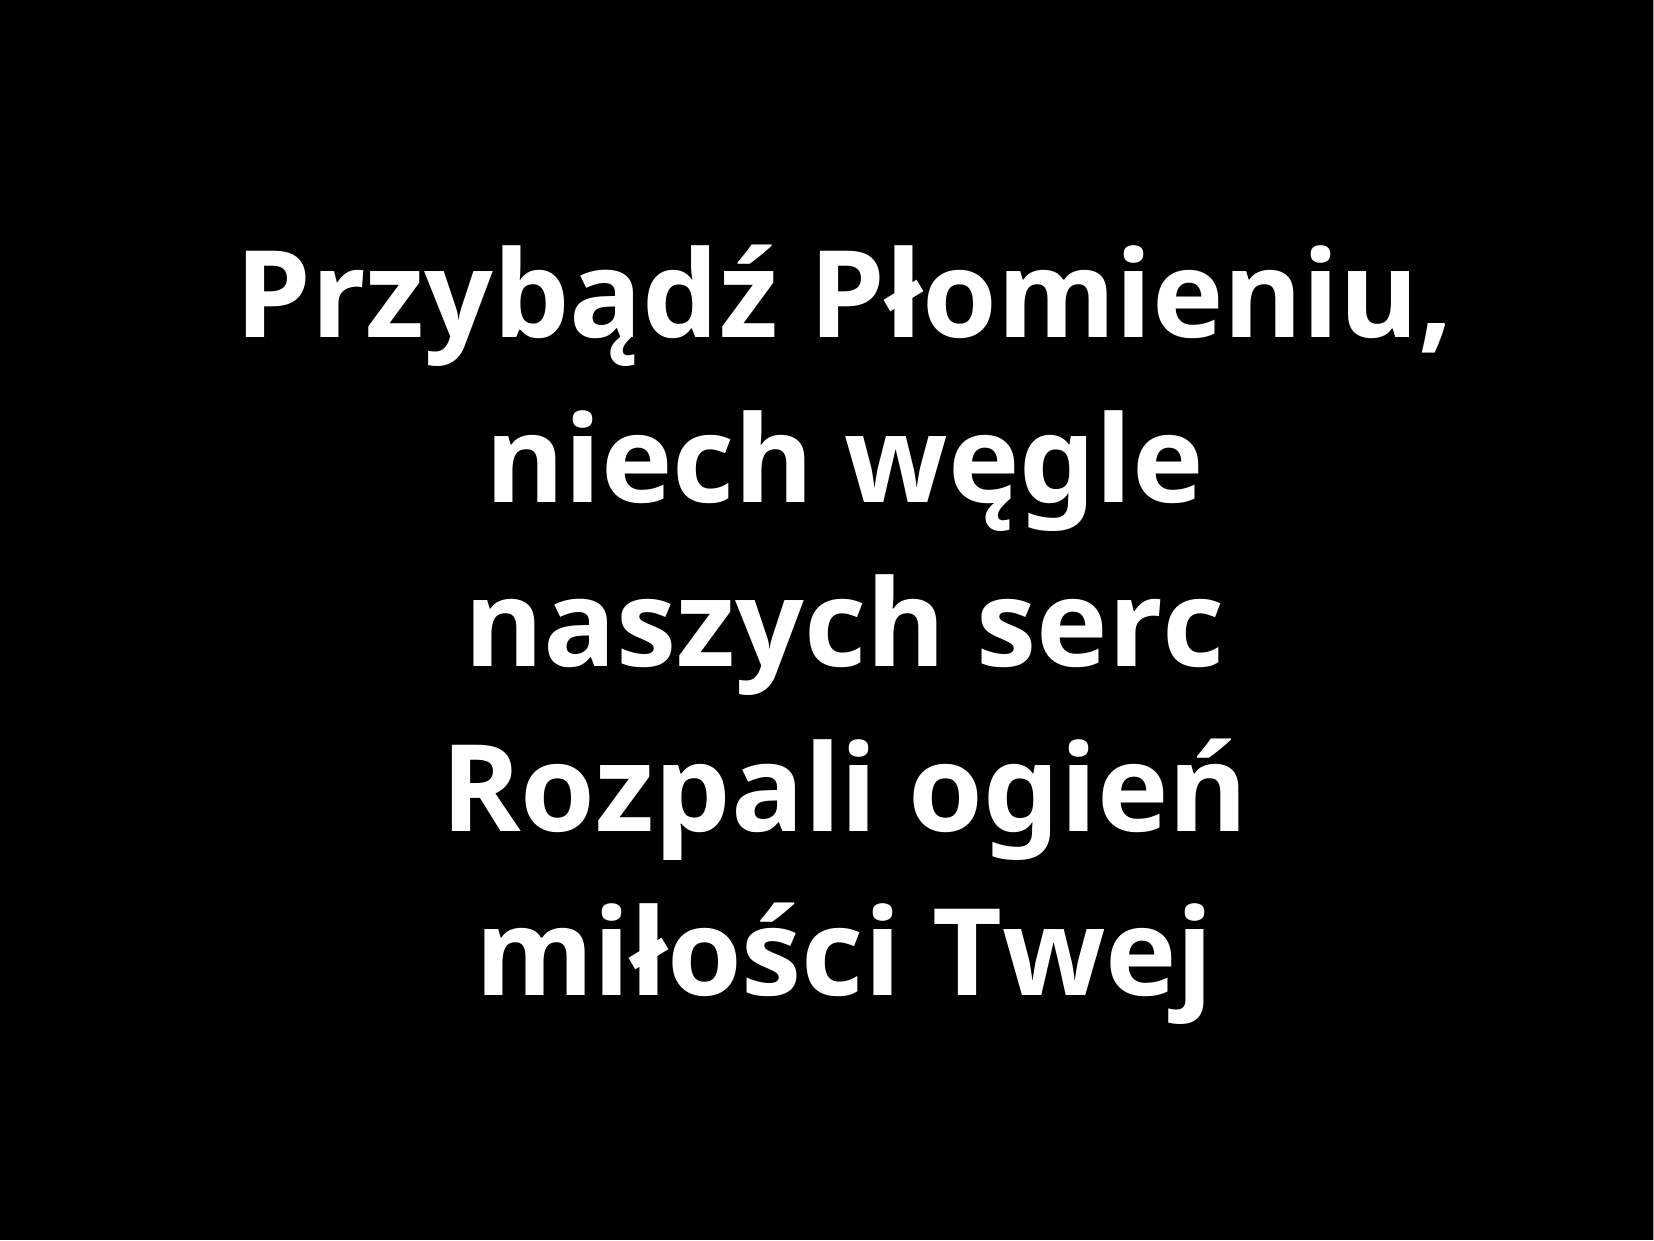

# Przybądź Płomieniu,
niech węgle
naszych serc
Rozpali ogień
miłości Twej